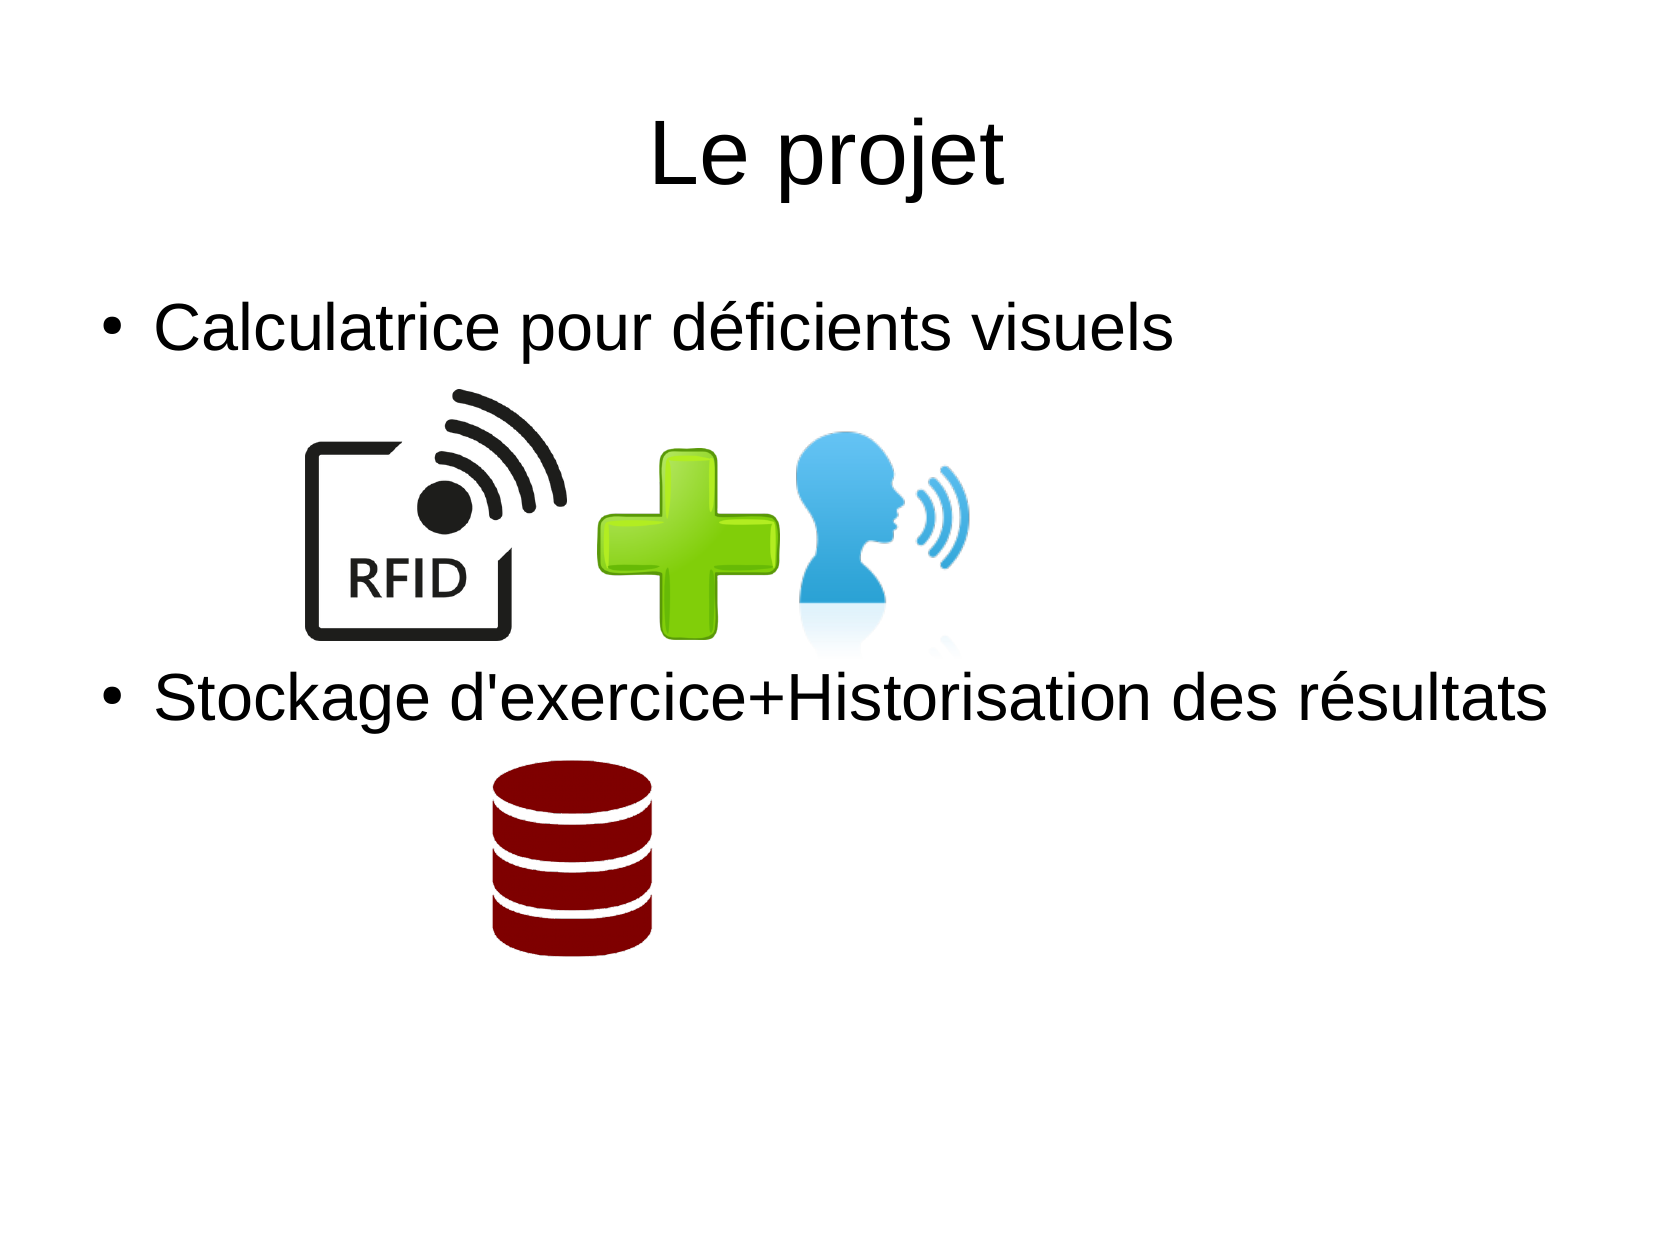

# Le projet
Calculatrice pour déficients visuels
Stockage d'exercice+Historisation des résultats